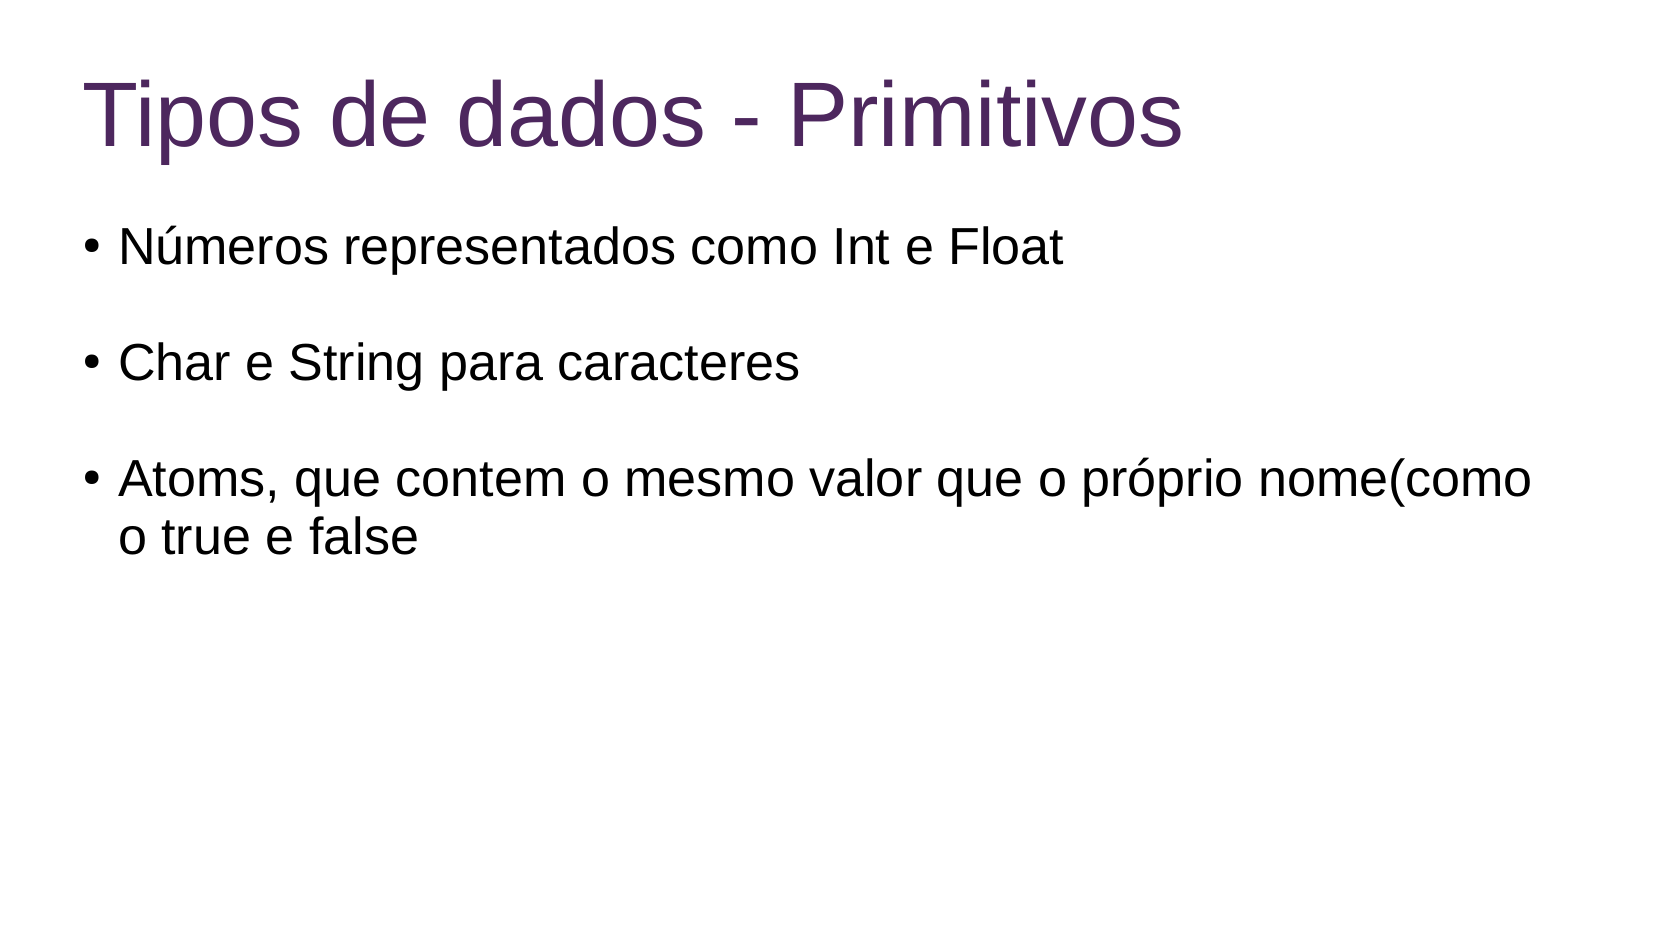

# Tipos de dados - Primitivos
Números representados como Int e Float
Char e String para caracteres
Atoms, que contem o mesmo valor que o próprio nome(como o true e false